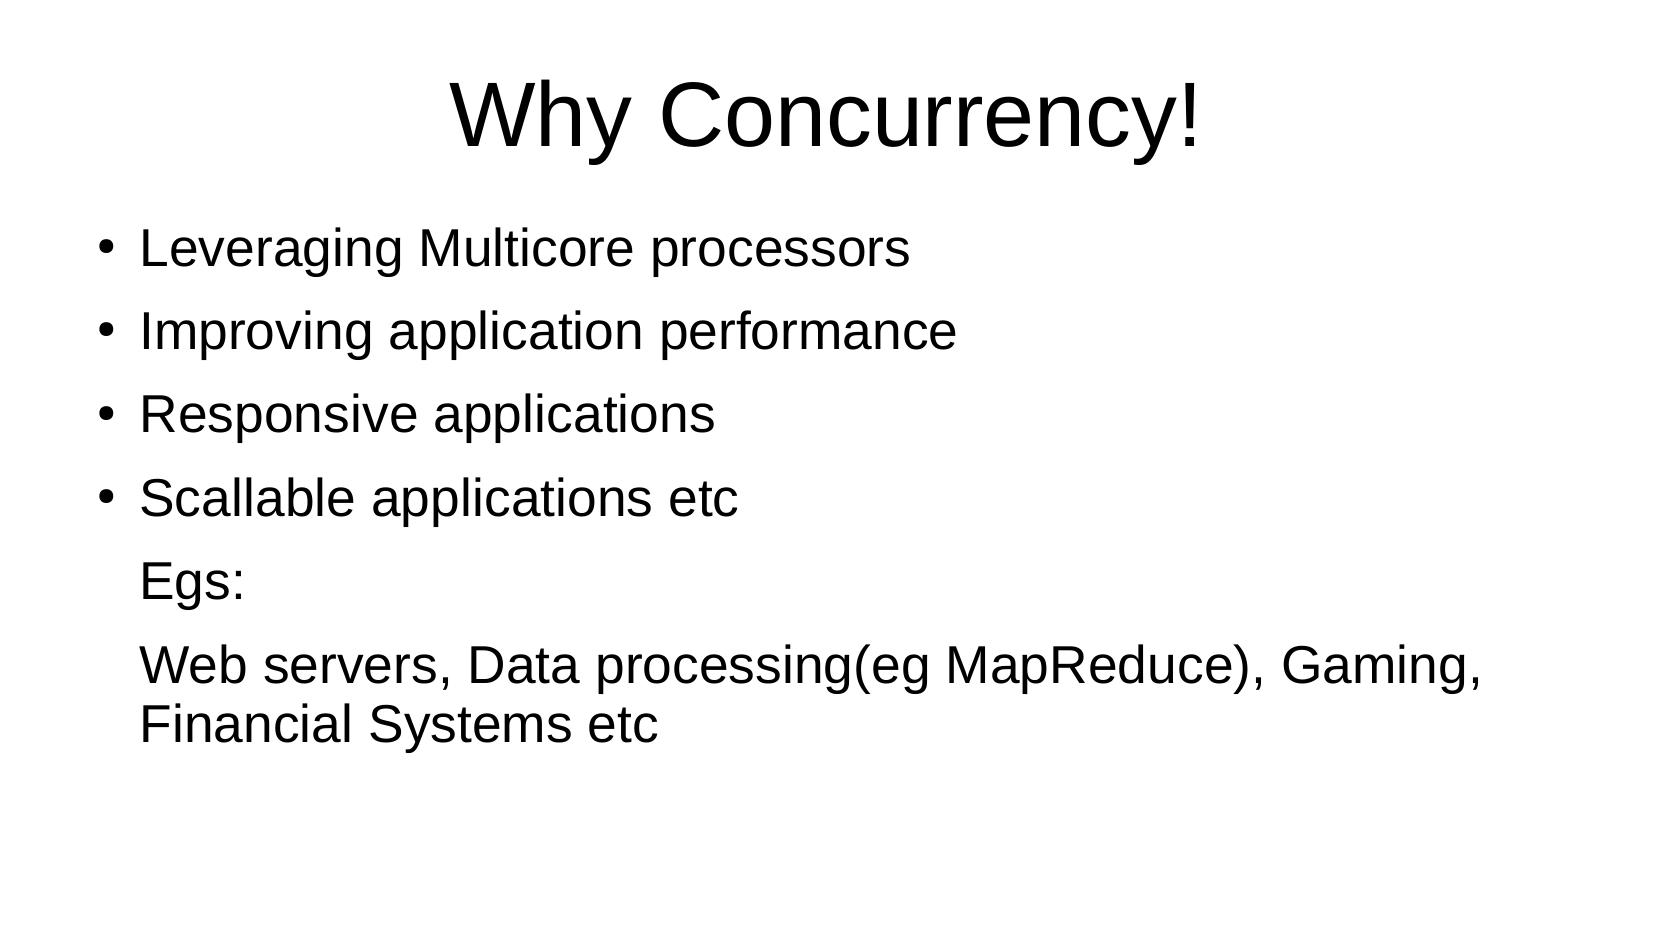

# Why Concurrency!
Leveraging Multicore processors
Improving application performance
Responsive applications
Scallable applications etc
Egs:
Web servers, Data processing(eg MapReduce), Gaming, Financial Systems etc